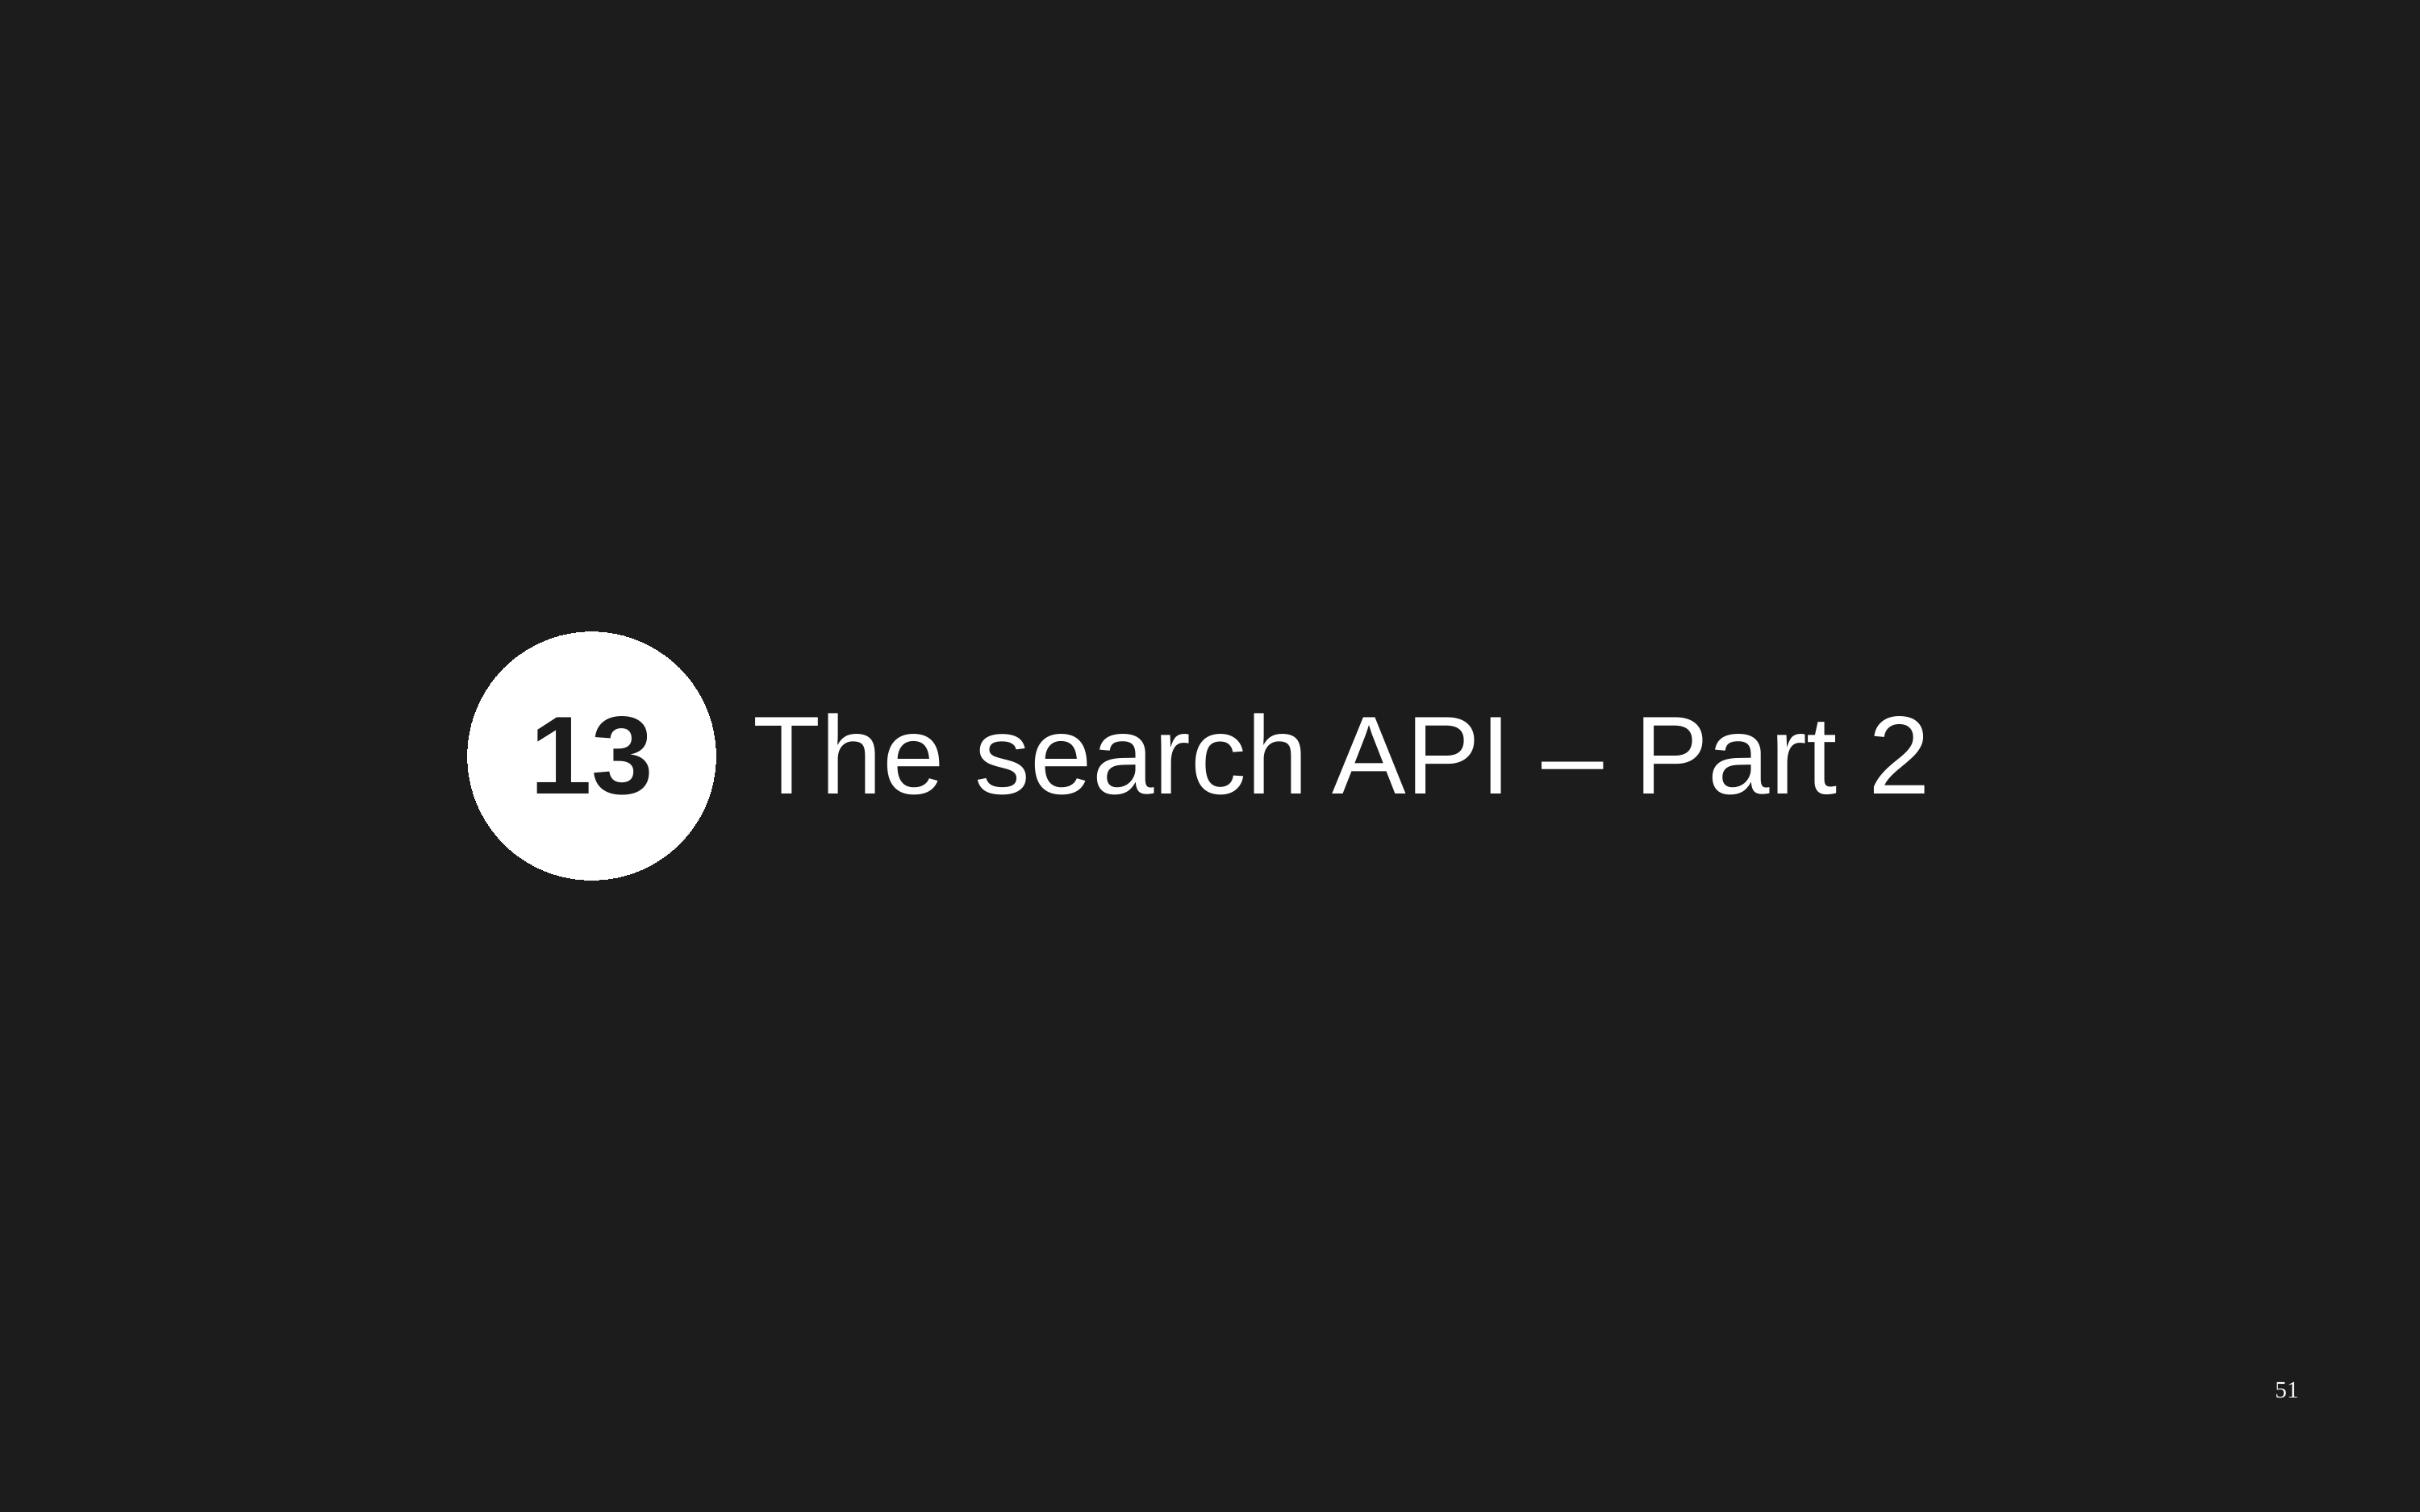

13
The search API – Part 2
51